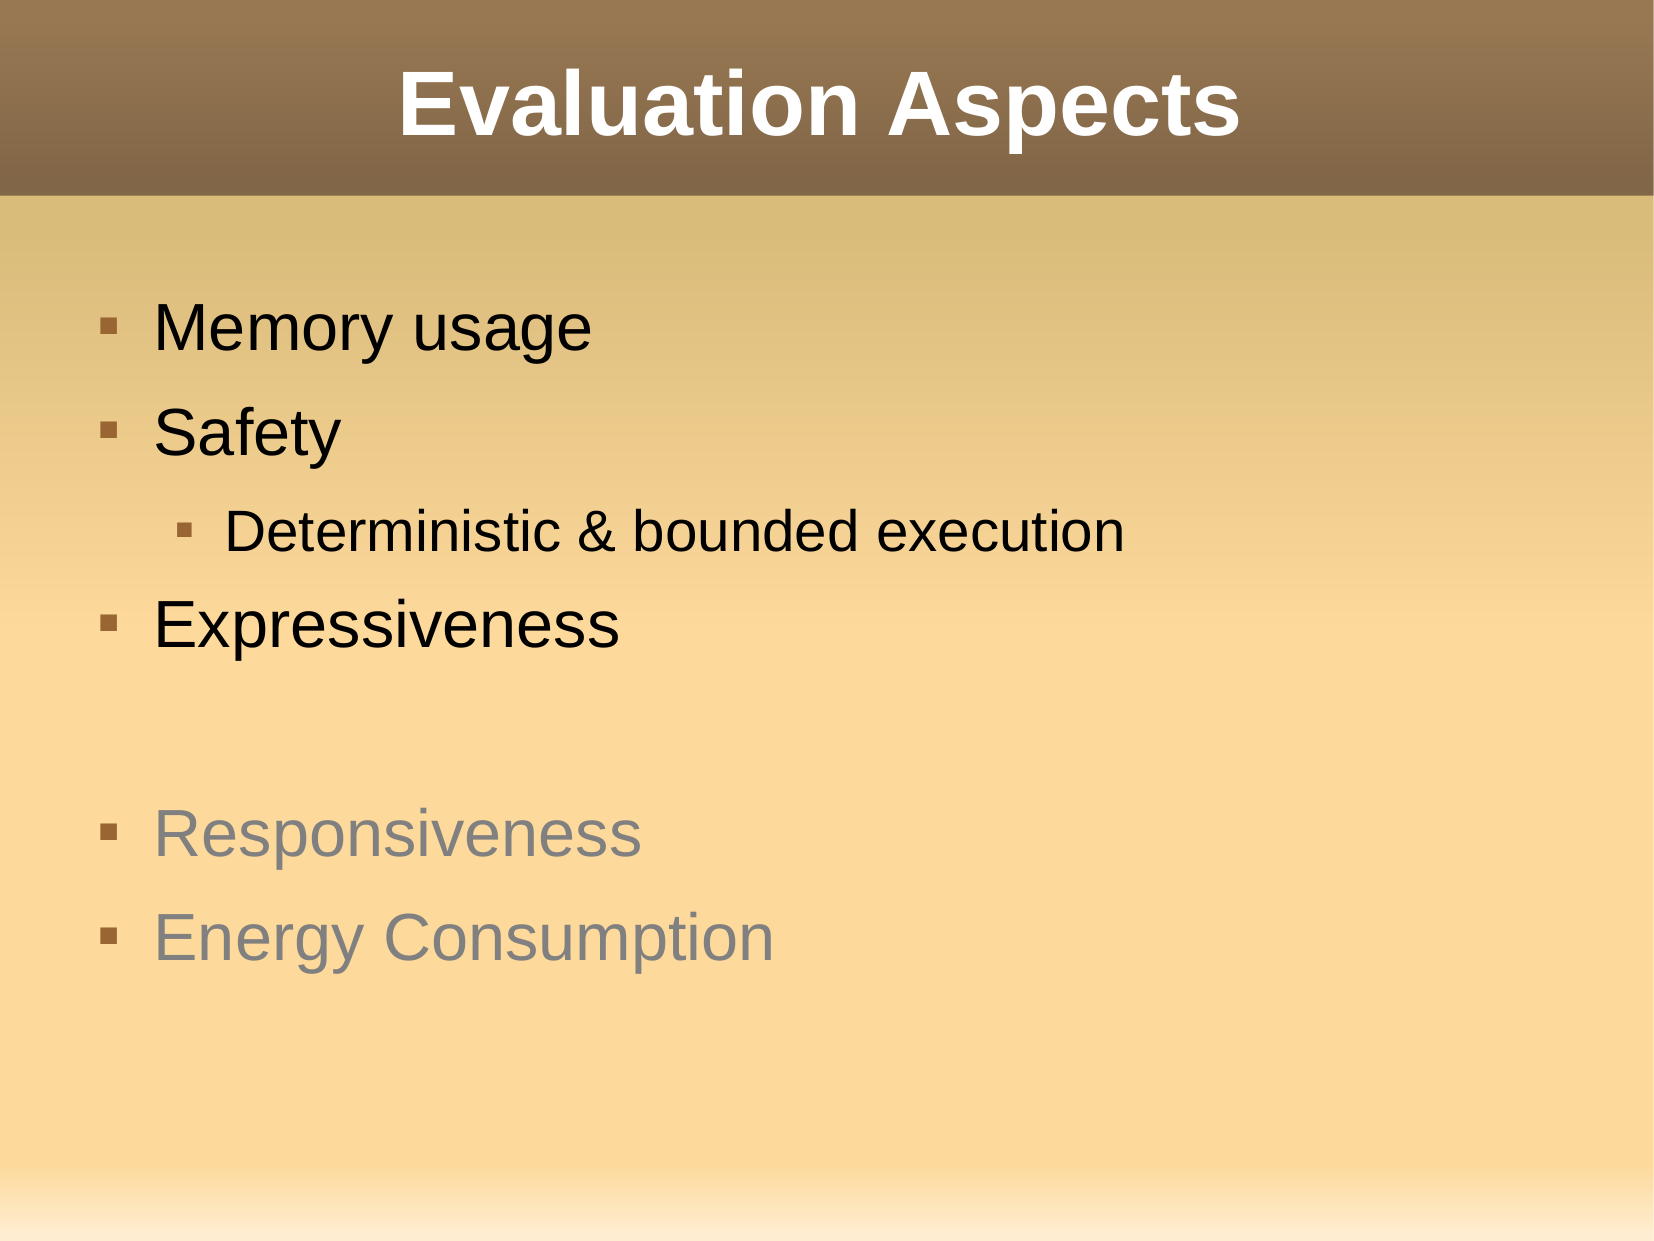

# Evaluation Aspects
Memory usage
Safety
Deterministic & bounded execution
Expressiveness
Responsiveness
Energy Consumption